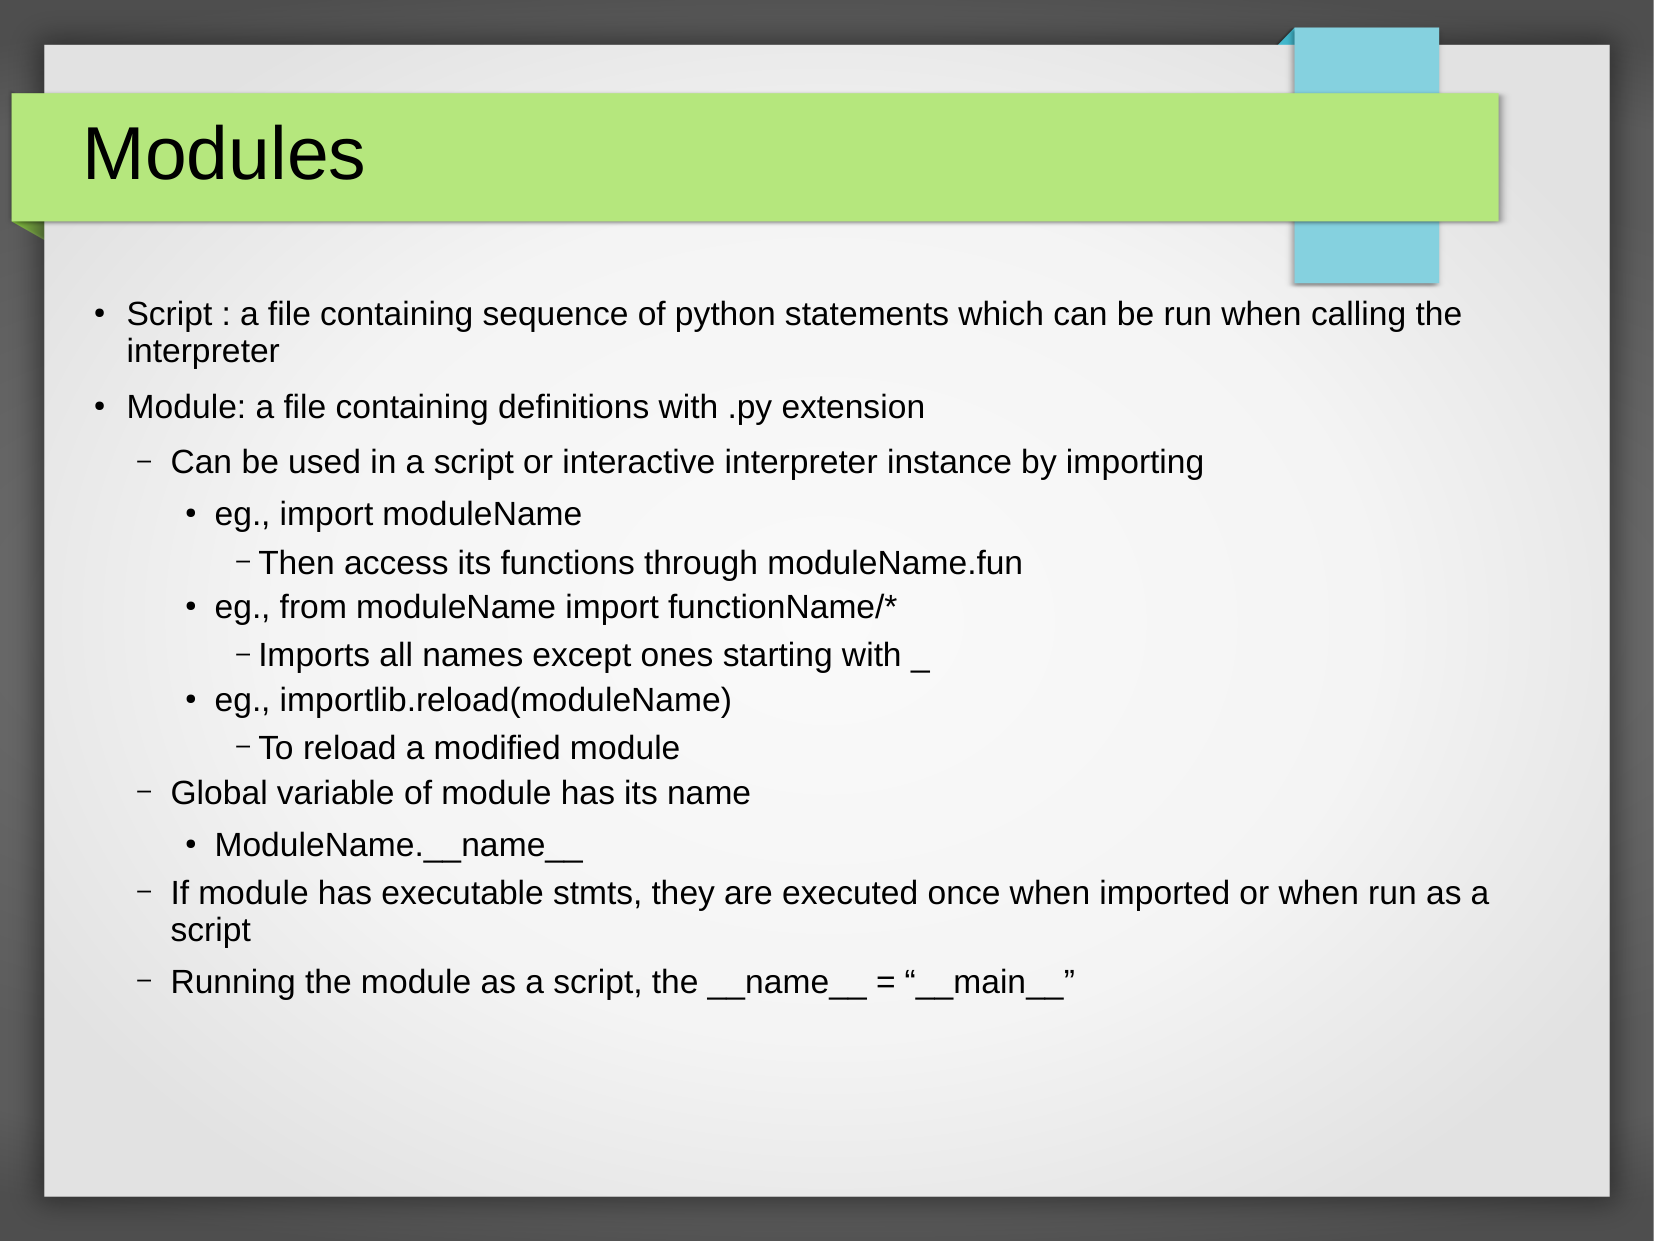

# Modules
Script : a file containing sequence of python statements which can be run when calling the interpreter
Module: a file containing definitions with .py extension
Can be used in a script or interactive interpreter instance by importing
eg., import moduleName
Then access its functions through moduleName.fun
eg., from moduleName import functionName/*
Imports all names except ones starting with _
eg., importlib.reload(moduleName)
To reload a modified module
Global variable of module has its name
ModuleName.__name__
If module has executable stmts, they are executed once when imported or when run as a script
Running the module as a script, the __name__ = “__main__”